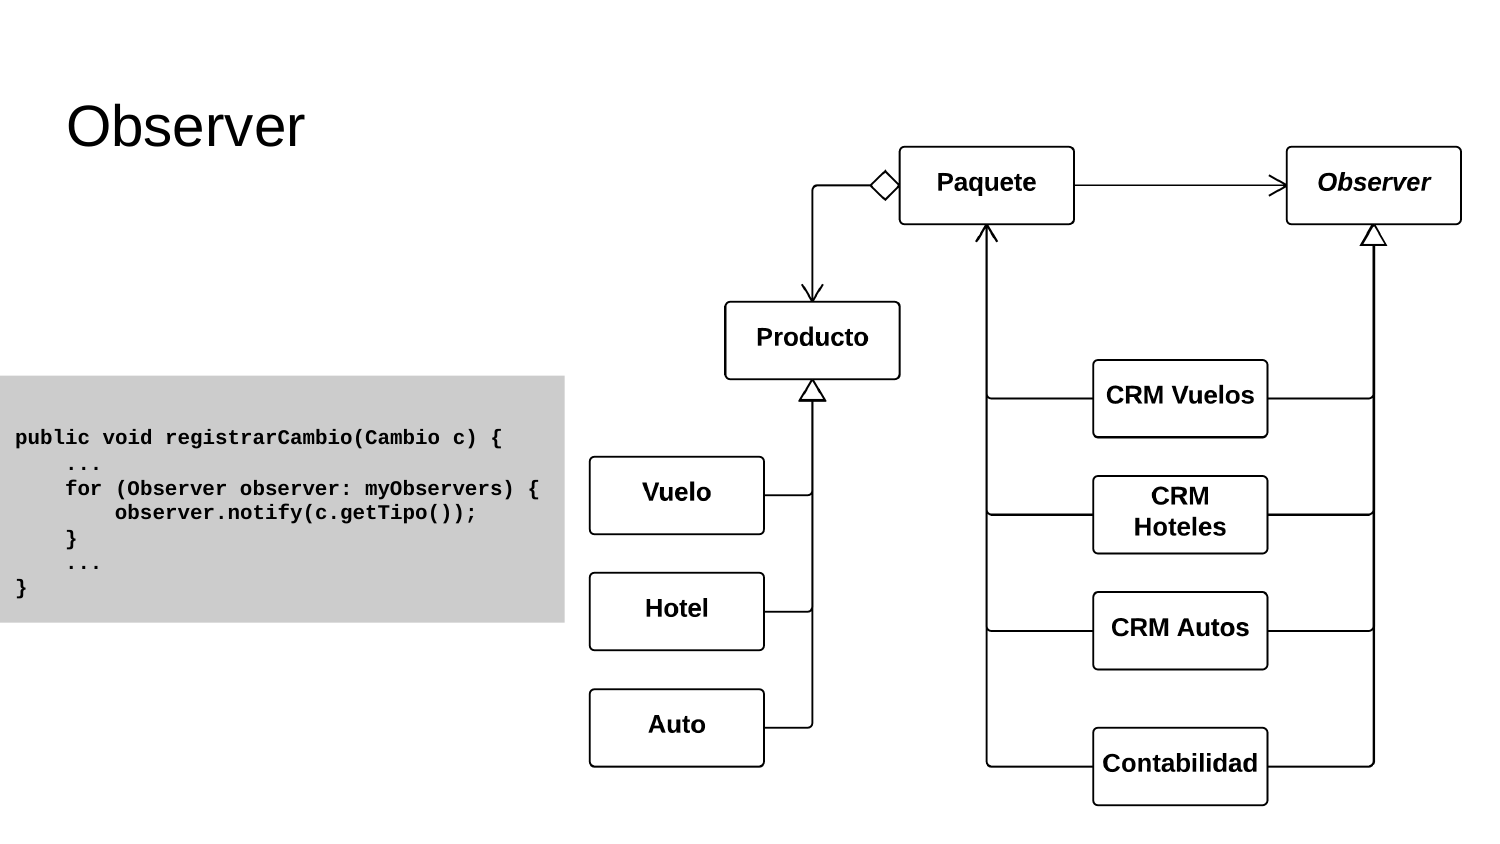

# Observer
public void registrarCambio(Cambio c) {
 ...
 for (Observer observer: myObservers) {
 observer.notify(c.getTipo());
 }
 ...
}